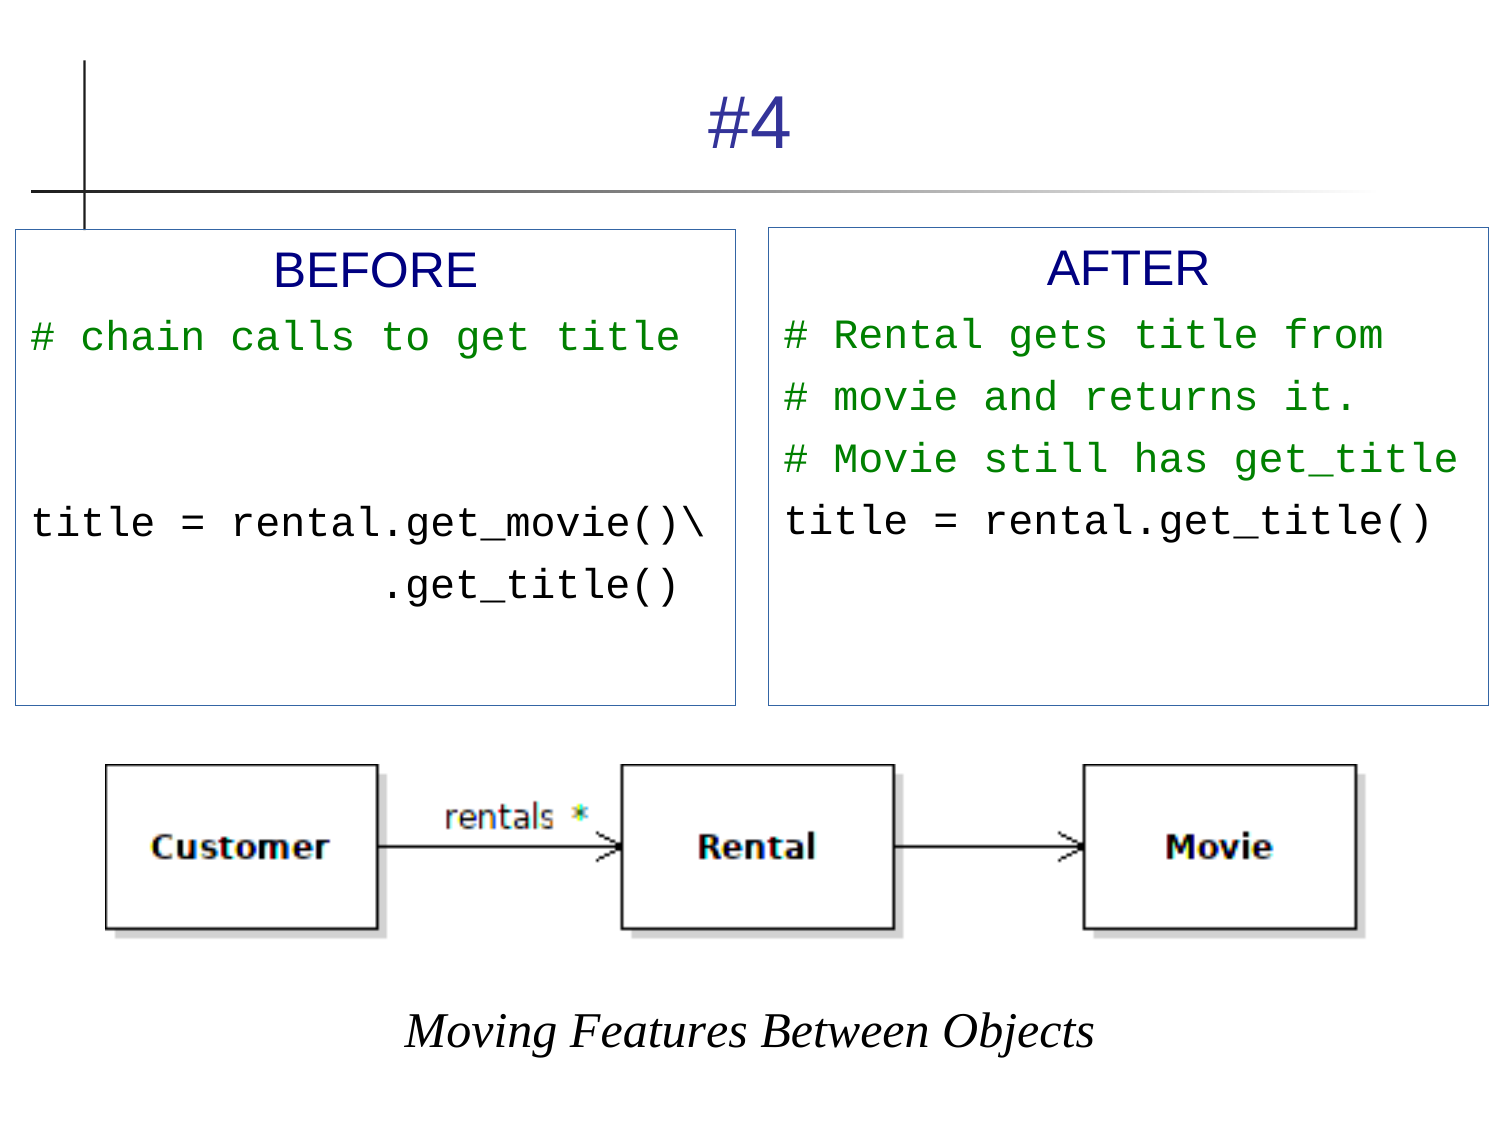

# #4
AFTER
# Rental gets title from
# movie and returns it.
# Movie still has get_title
title = rental.get_title()
BEFORE
# chain calls to get title
title = rental.get_movie()\
 .get_title()
Moving Features Between Objects